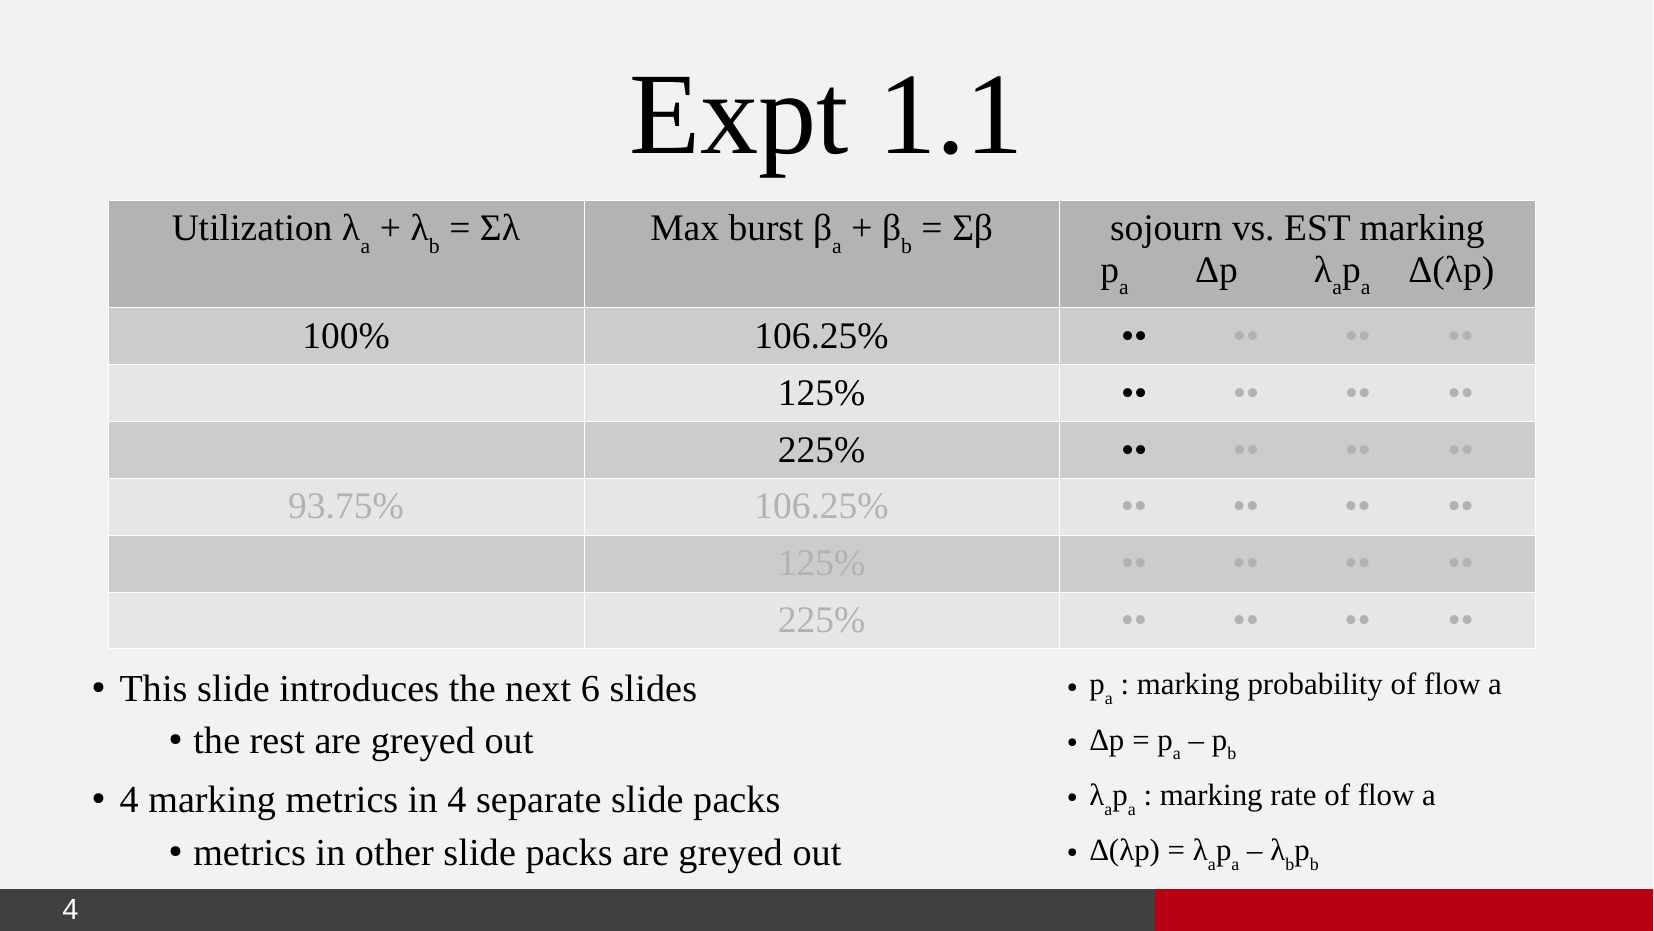

# Expt 1.1
| Utilization λa + λb = Σλ | Max burst βa + βb = Σβ | sojourn vs. EST marking pa Δp λapa Δ(λp) |
| --- | --- | --- |
| 100% | 106.25% | •• •• •• •• |
| | 125% | •• •• •• •• |
| | 225% | •• •• •• •• |
| 93.75% | 106.25% | •• •• •• •• |
| | 125% | •• •• •• •• |
| | 225% | •• •• •• •• |
This slide introduces the next 6 slides
the rest are greyed out
4 marking metrics in 4 separate slide packs
metrics in other slide packs are greyed out
pa : marking probability of flow a
Δp = pa – pb
λapa : marking rate of flow a
Δ(λp) = λapa – λbpb
4